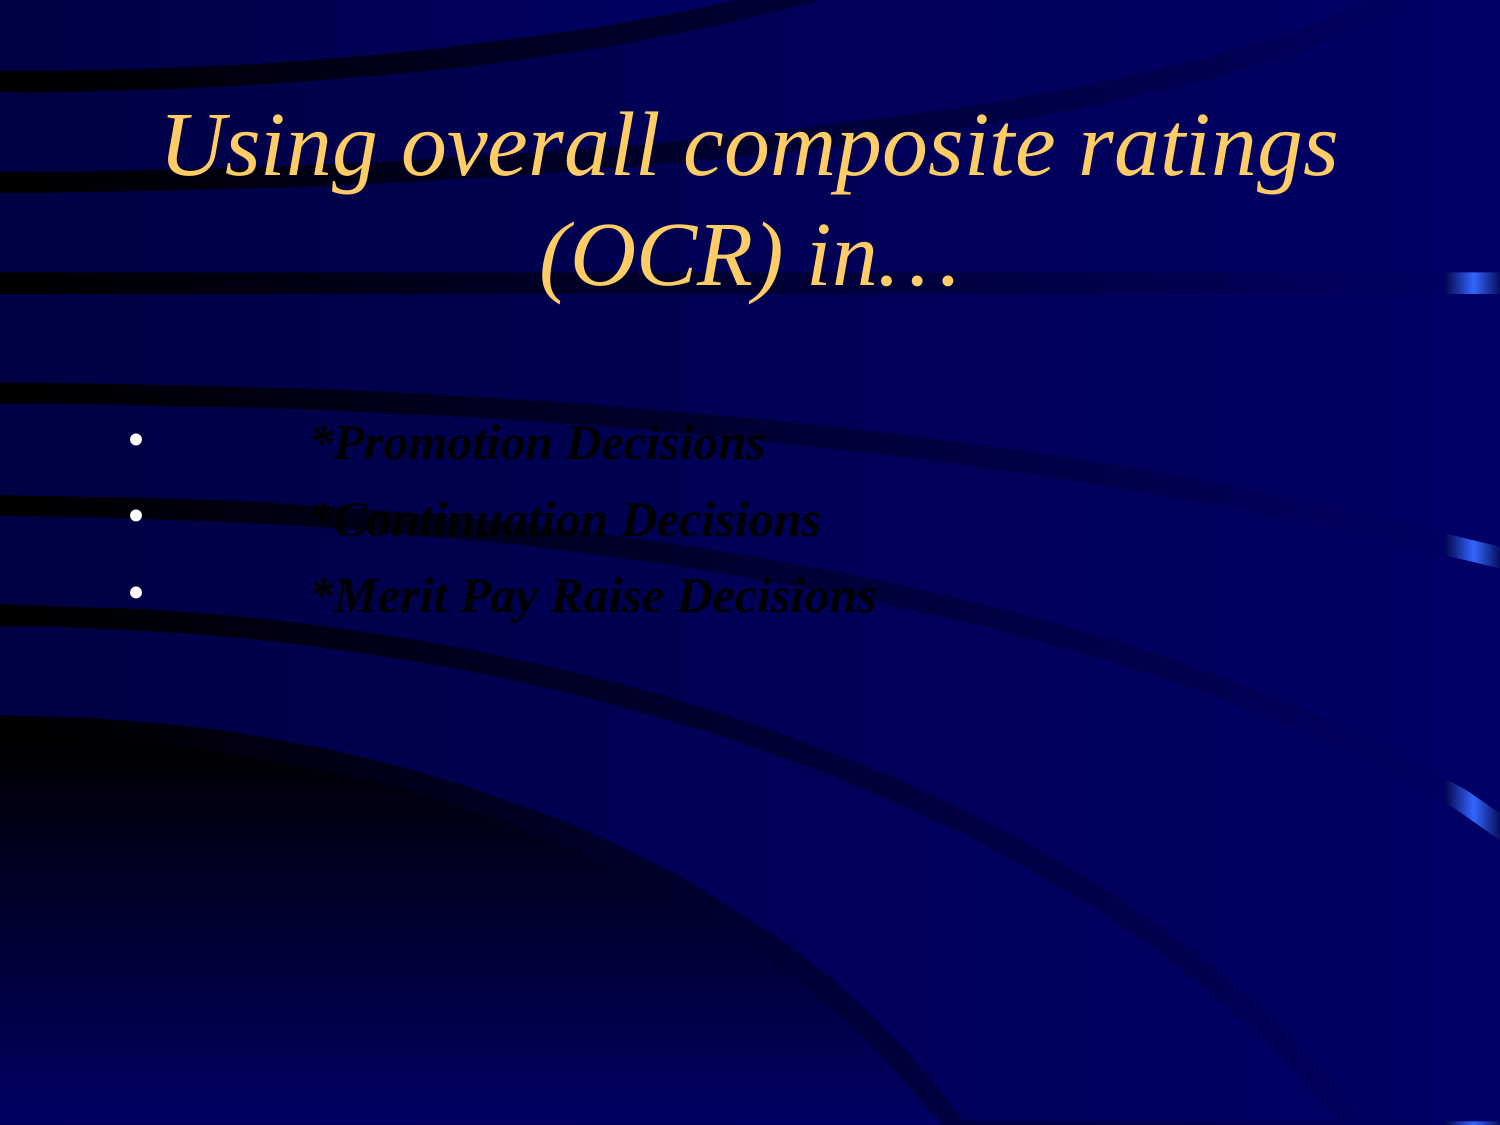

# Using overall composite ratings (OCR) in…
 *Promotion Decisions
 *Continuation Decisions
 *Merit Pay Raise Decisions